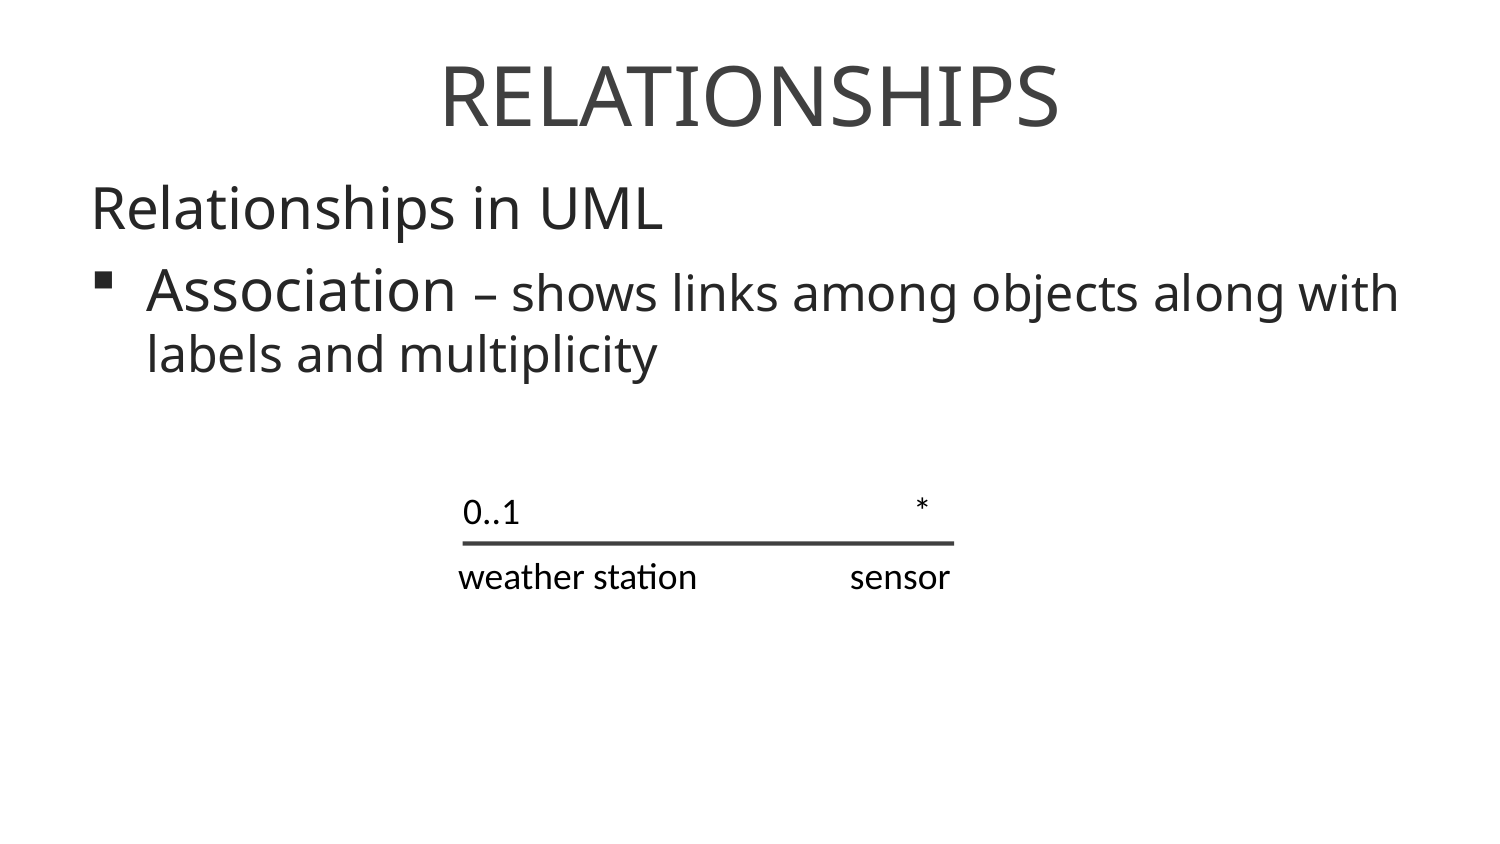

# Relationships
Relationships in UML
Association – shows links among objects along with labels and multiplicity
0..1						*
weather station		 sensor